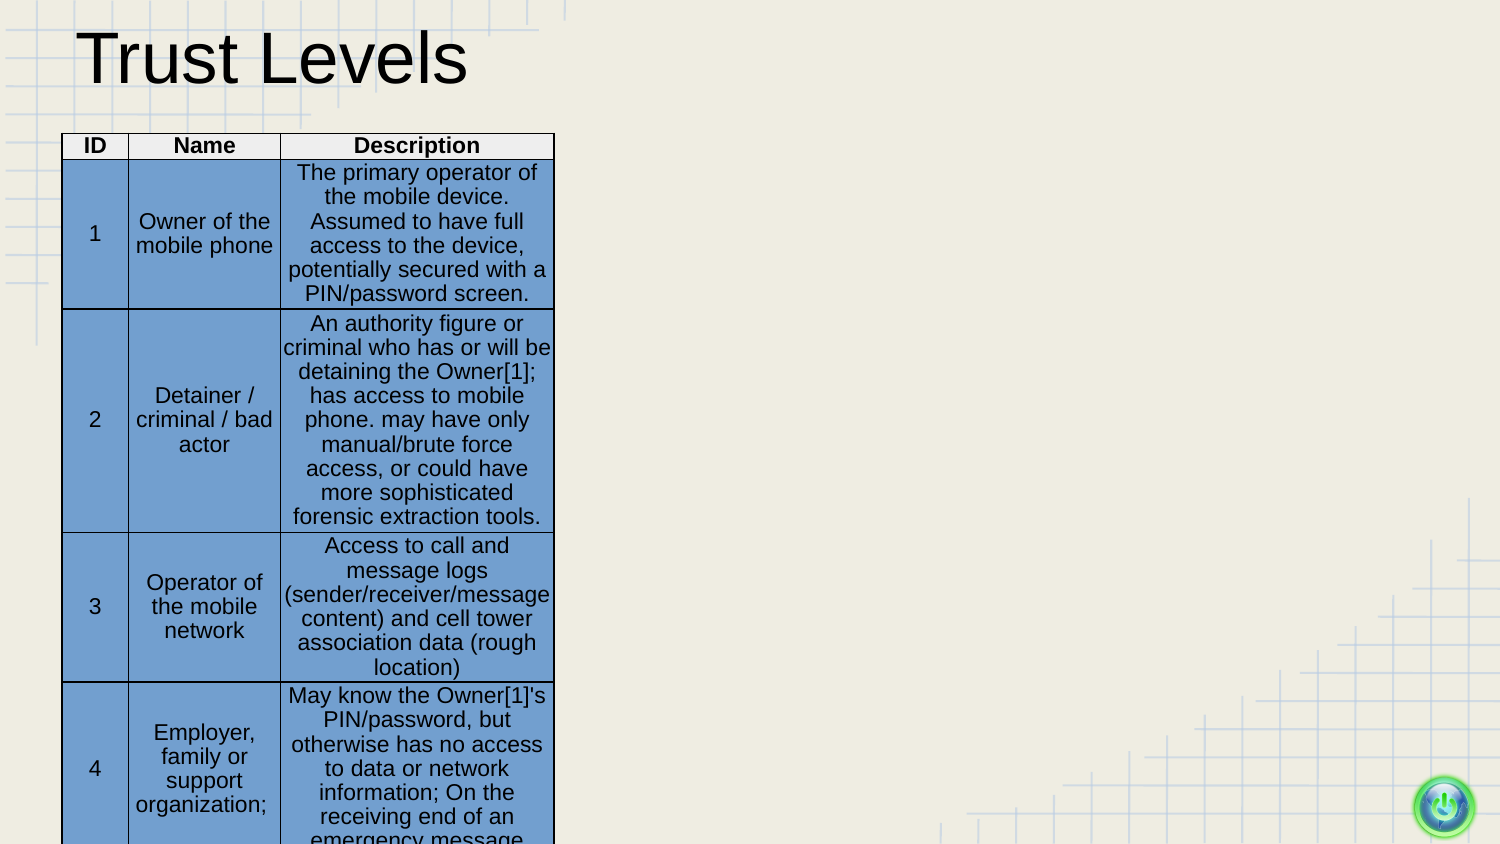

# Trust Levels
| ID | Name | Description |
| --- | --- | --- |
| 1 | Owner of the mobile phone | The primary operator of the mobile device. Assumed to have full access to the device, potentially secured with a PIN/password screen. |
| 2 | Detainer / criminal / bad actor | An authority figure or criminal who has or will be detaining the Owner[1]; has access to mobile phone. may have only manual/brute force access, or could have more sophisticated forensic extraction tools. |
| 3 | Operator of the mobile network | Access to call and message logs (sender/receiver/message content) and cell tower association data (rough location) |
| 4 | Employer, family or support organization; | May know the Owner[1]'s PIN/password, but otherwise has no access to data or network information; On the receiving end of an emergency message |
| 5 | Malicious App / Backdoor / Malware / Forensics App | Access to some or all of the the Owner[1]'s data depending upon app data permissions and encryption, as well as how full the backdoor is. Authorization is often required by the user to allow apps to access data. |